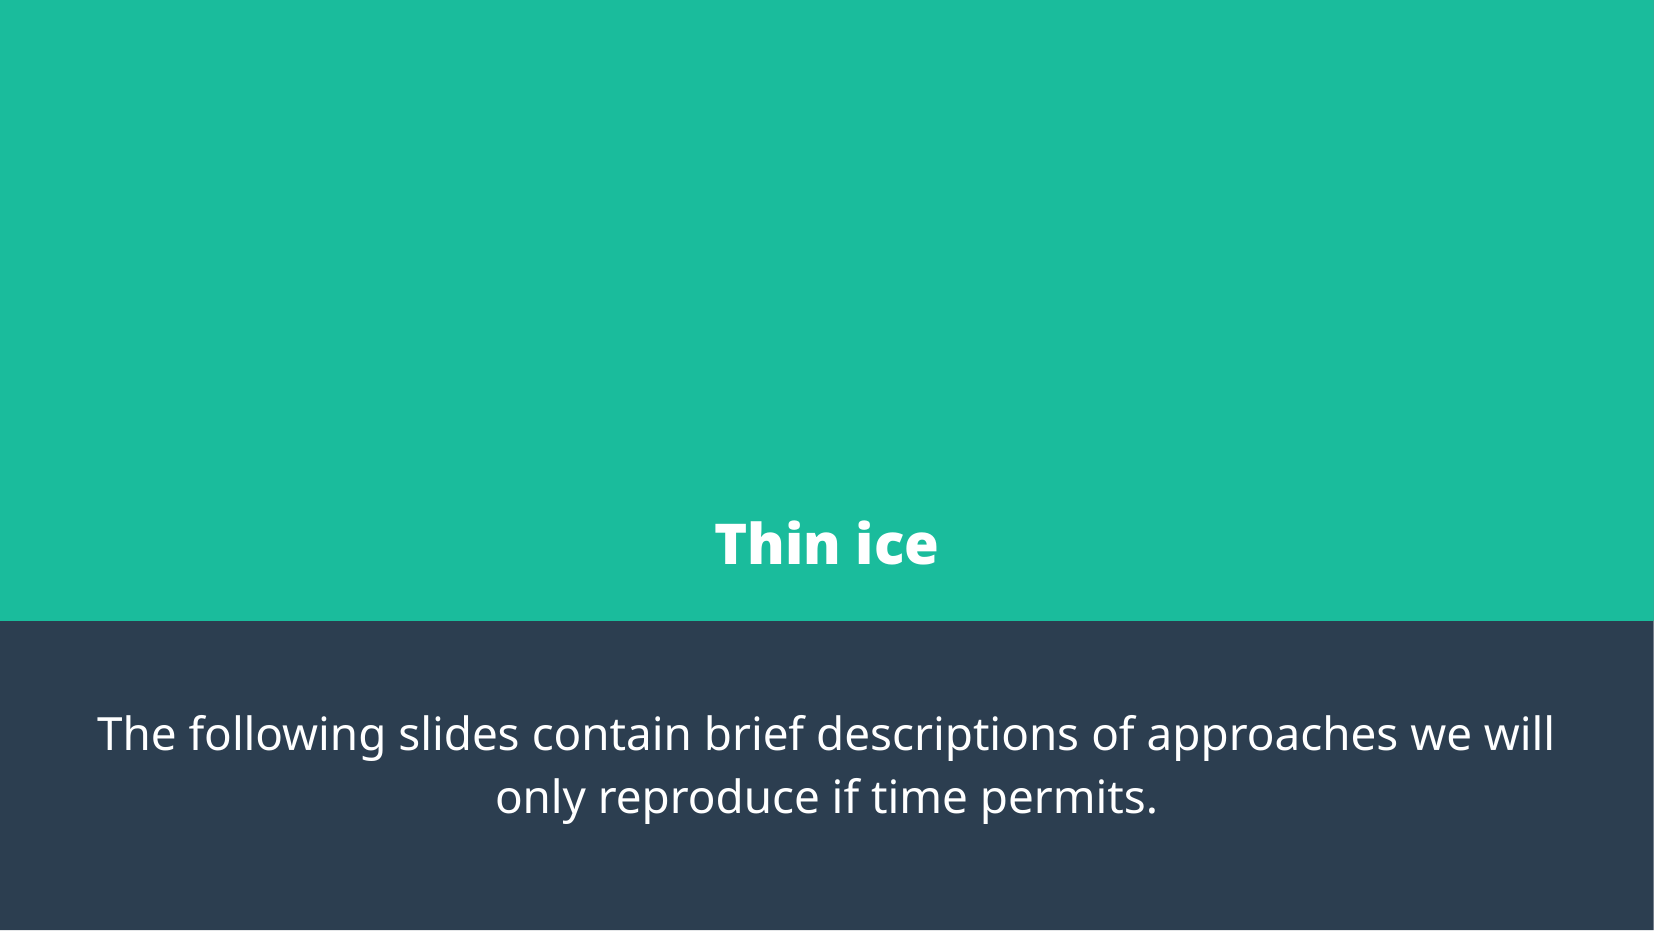

# Thin ice
The following slides contain brief descriptions of approaches we will only reproduce if time permits.